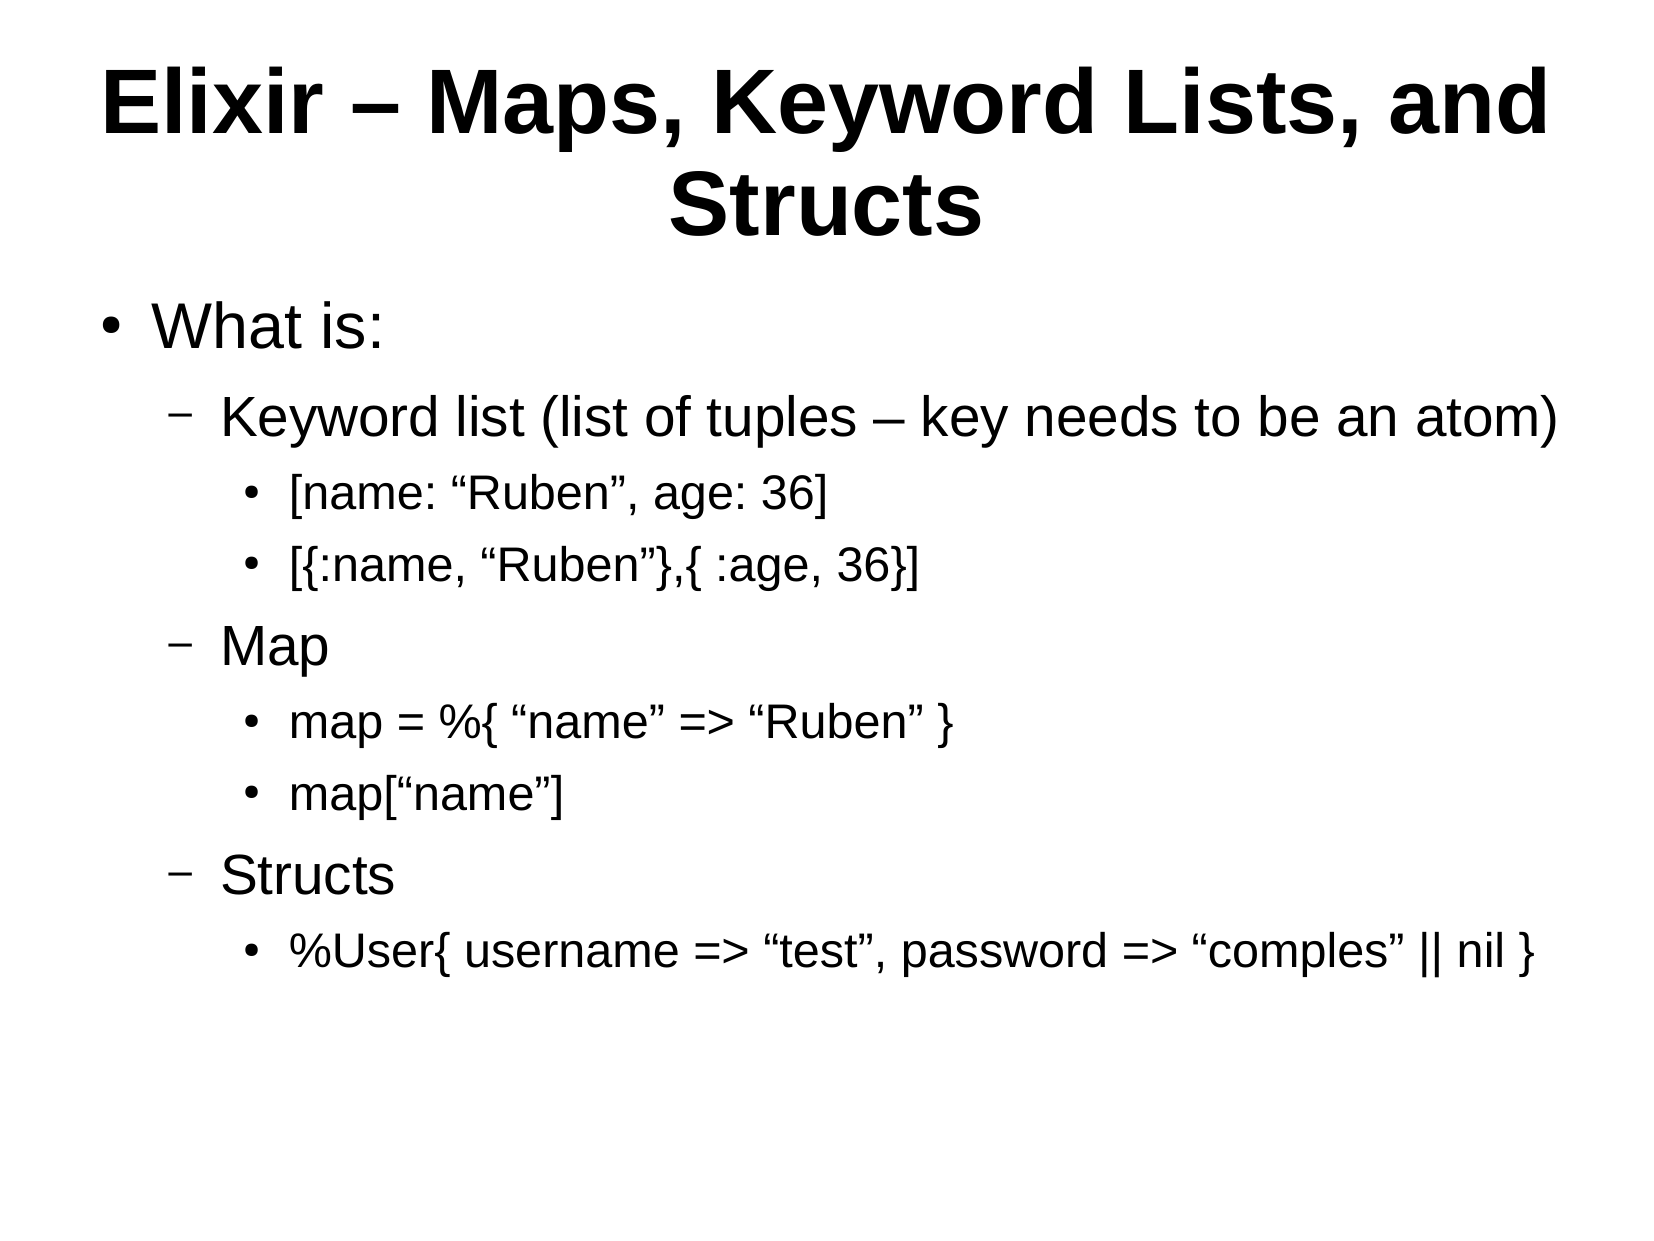

# Elixir – Maps, Keyword Lists, and Structs
What is:
Keyword list (list of tuples – key needs to be an atom)
[name: “Ruben”, age: 36]
[{:name, “Ruben”},{ :age, 36}]
Map
map = %{ “name” => “Ruben” }
map[“name”]
Structs
%User{ username => “test”, password => “comples” || nil }